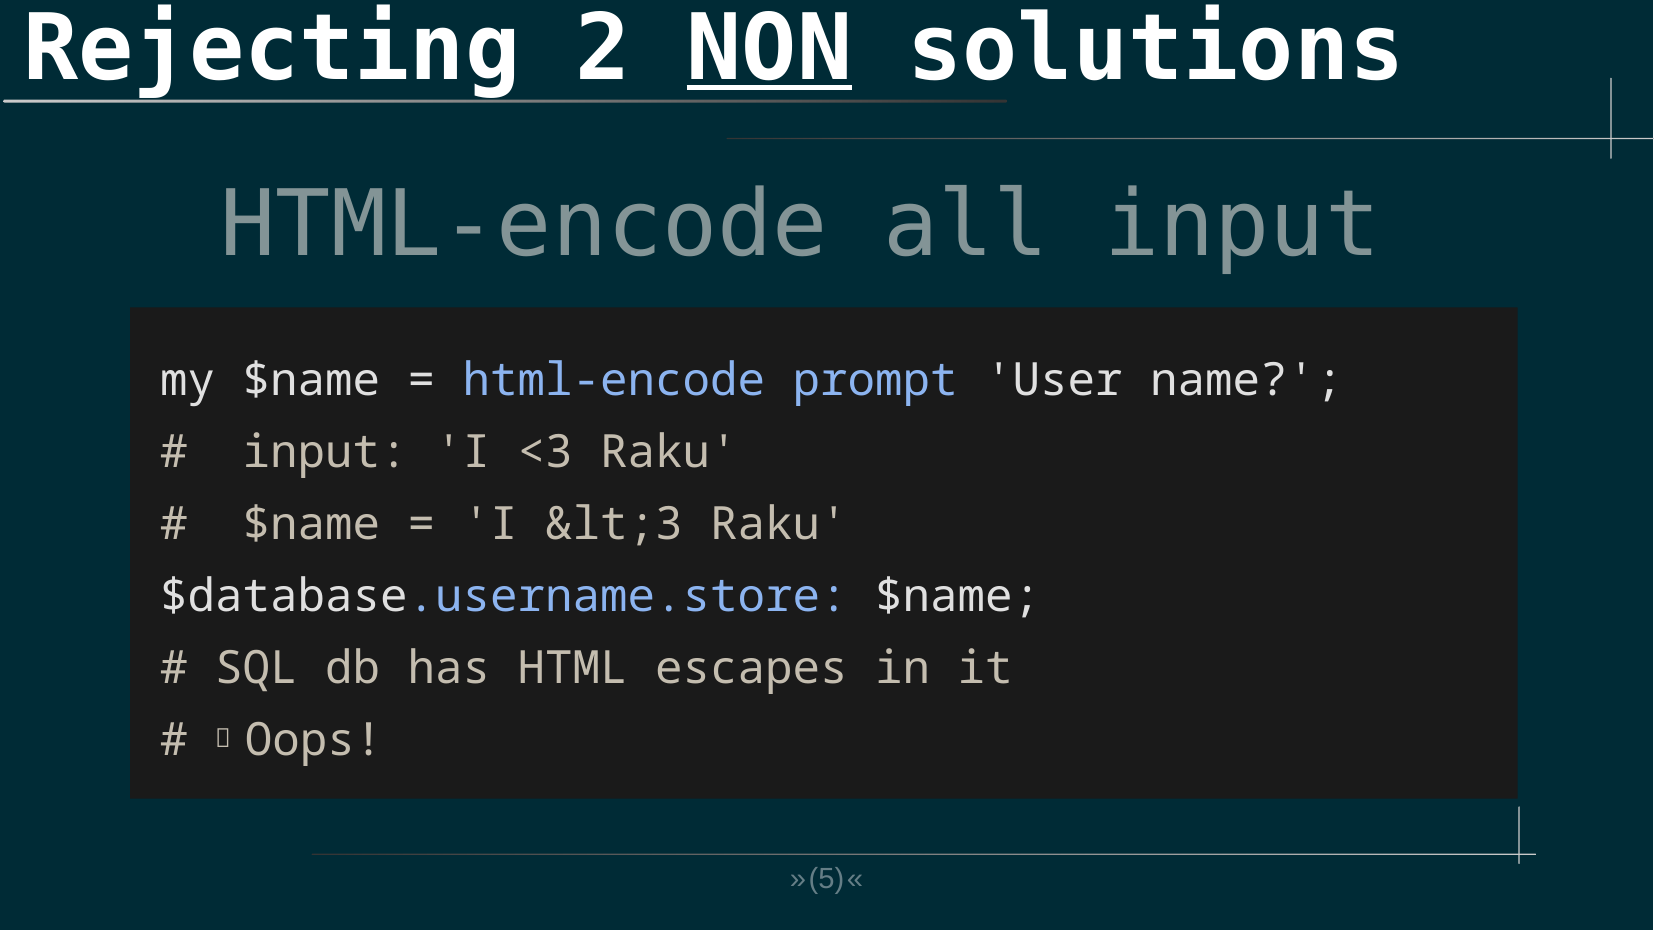

# HTML-encode all input
Rejecting 2 NON solutions
my $name = html-encode prompt 'User name?';
# input: 'I <3 Raku'
# $name = 'I &lt;3 Raku'
$database.username.store: $name;
# SQL db has HTML escapes in it
# ❌ Oops!